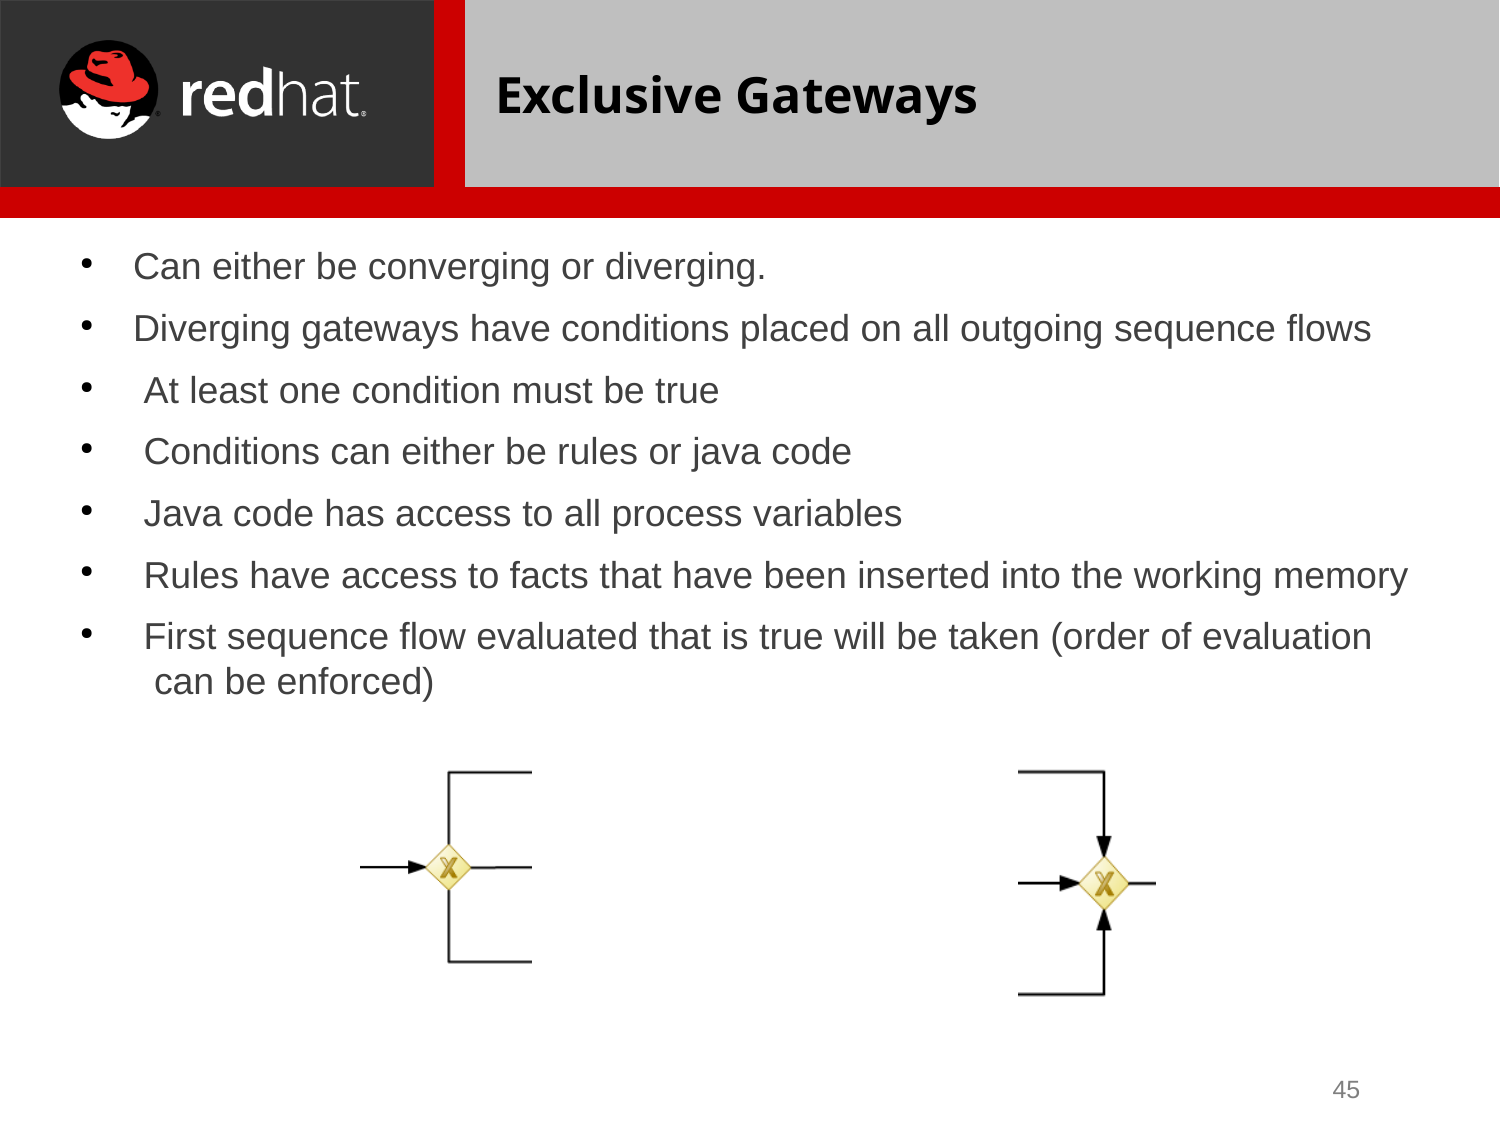

# Exclusive Gateways
Can either be converging or diverging.
Diverging gateways have conditions placed on all outgoing sequence flows
 At least one condition must be true
 Conditions can either be rules or java code
 Java code has access to all process variables
 Rules have access to facts that have been inserted into the working memory
 First sequence flow evaluated that is true will be taken (order of evaluation can be enforced)